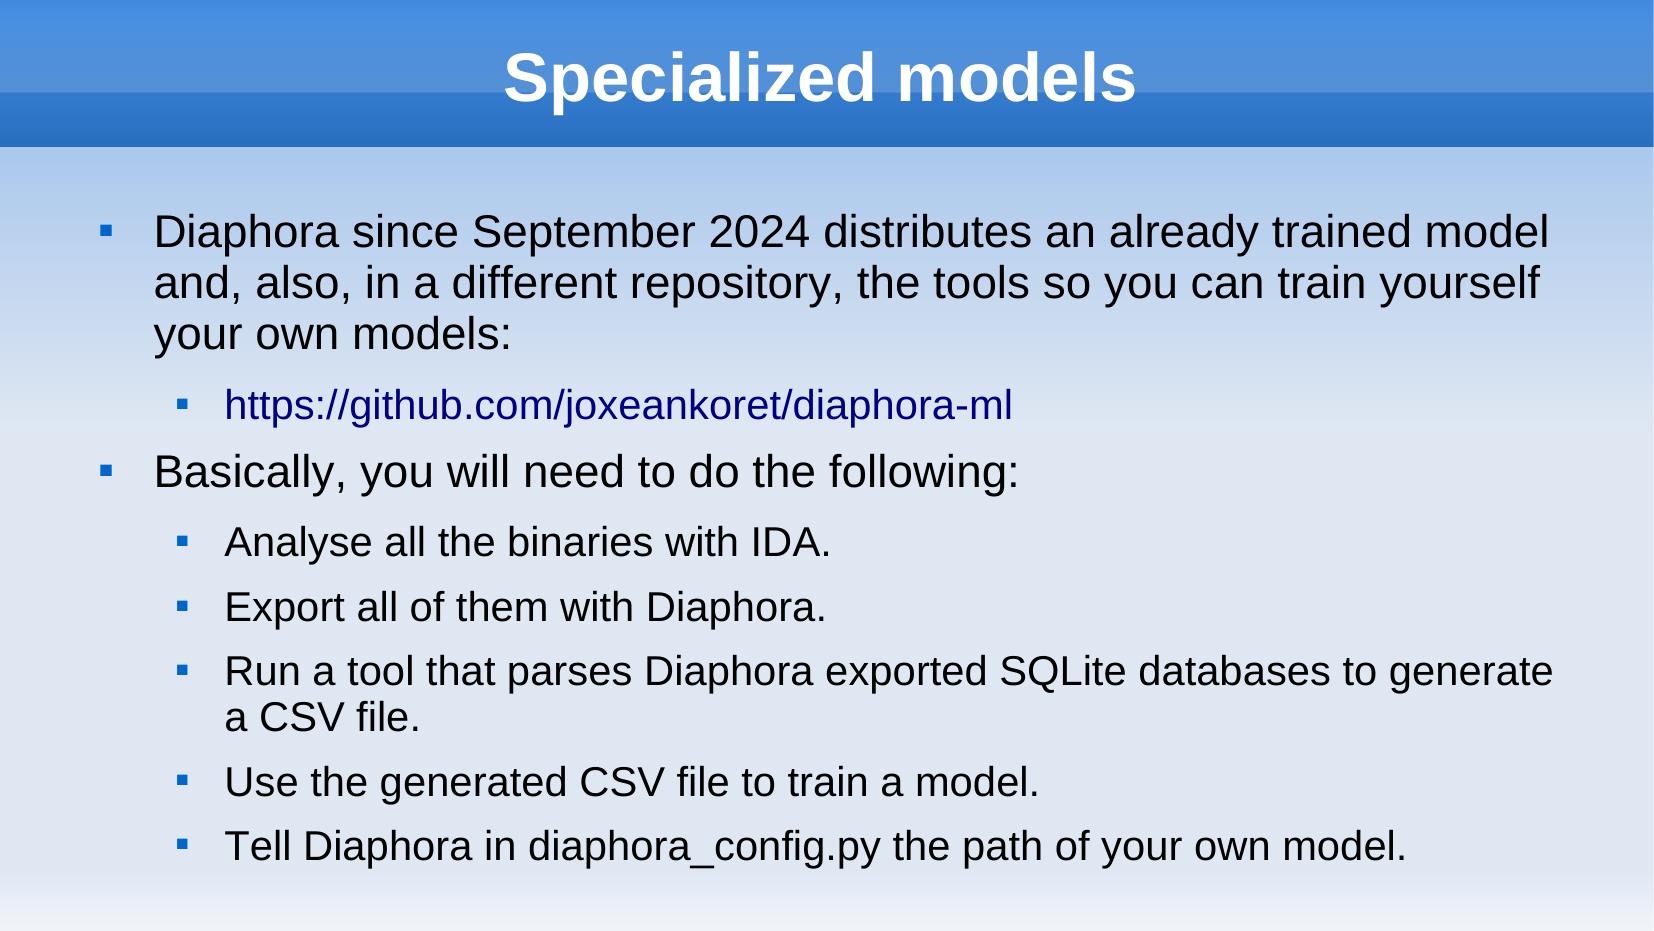

# Specialized models
Diaphora since September 2024 distributes an already trained model and, also, in a different repository, the tools so you can train yourself your own models:
https://github.com/joxeankoret/diaphora-ml
Basically, you will need to do the following:
Analyse all the binaries with IDA.
Export all of them with Diaphora.
Run a tool that parses Diaphora exported SQLite databases to generate a CSV file.
Use the generated CSV file to train a model.
Tell Diaphora in diaphora_config.py the path of your own model.